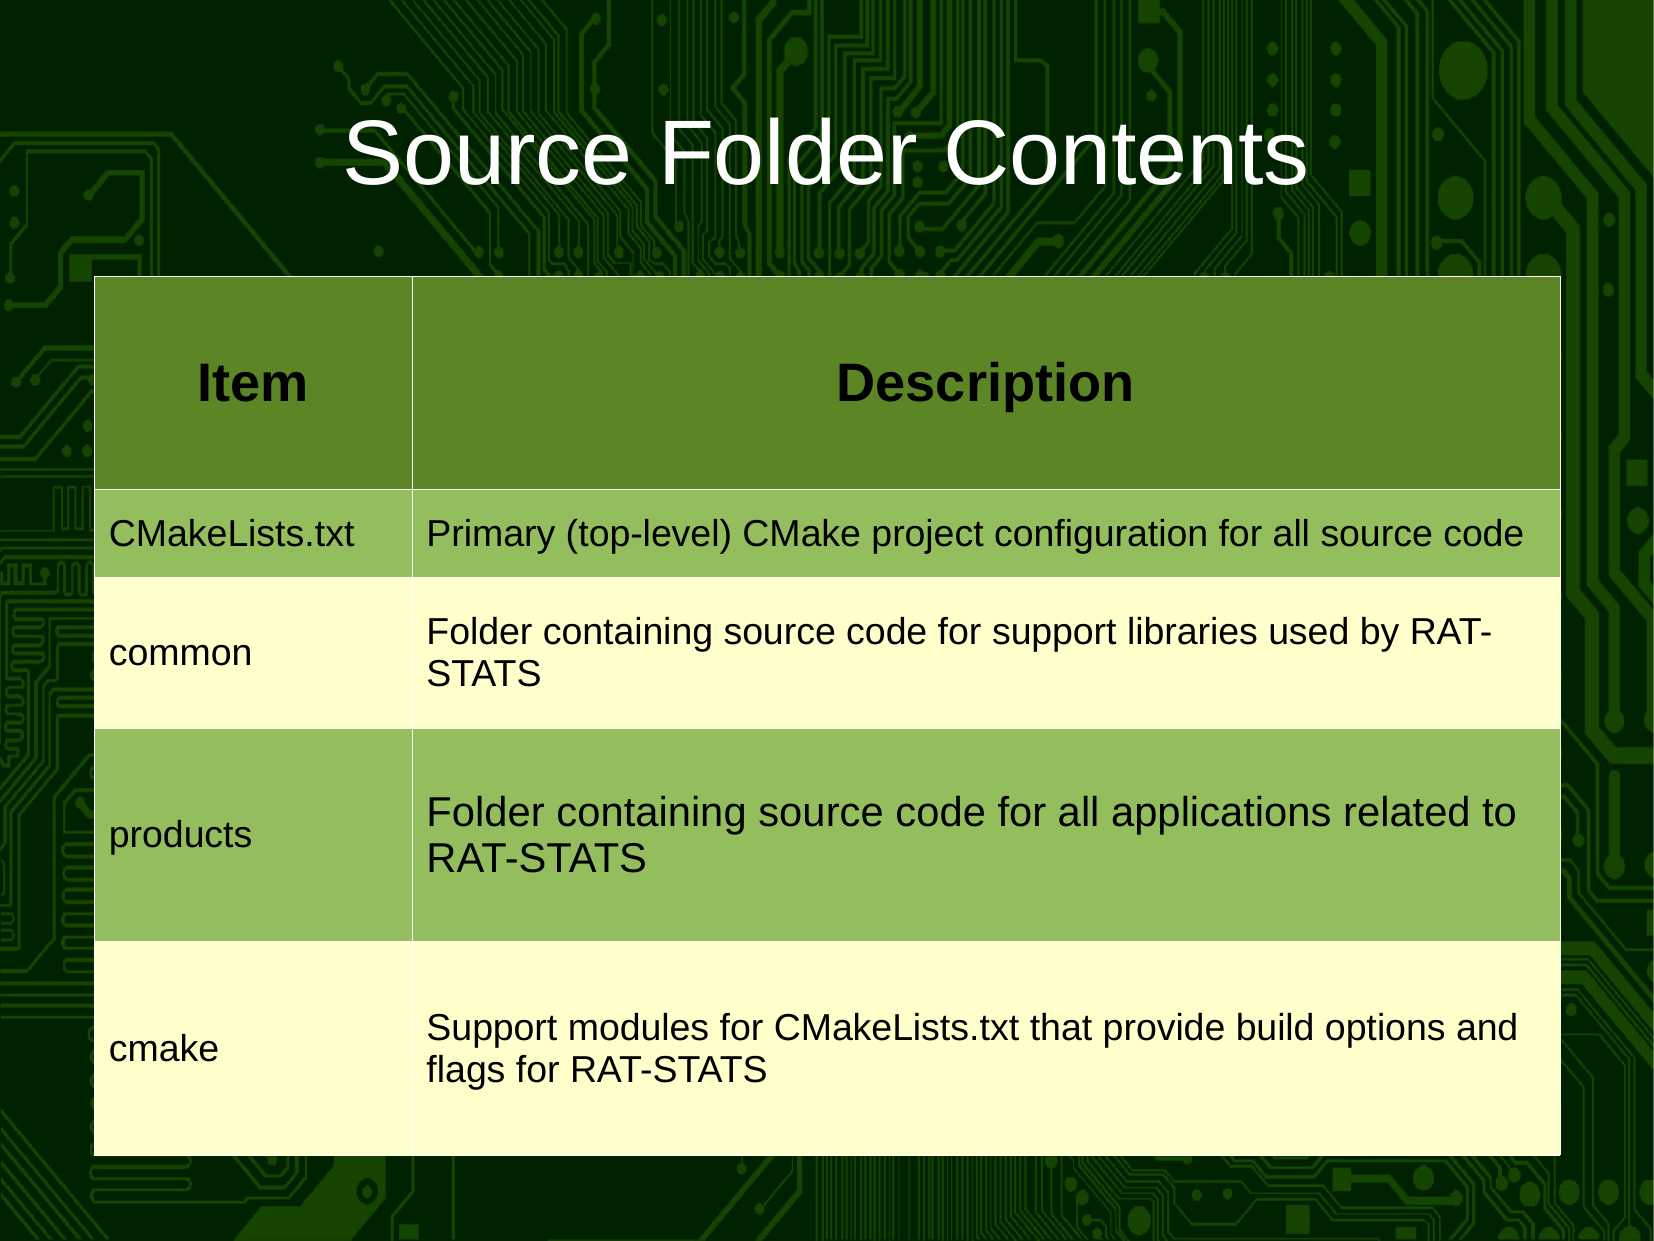

# Source Folder Contents
| Item | Description |
| --- | --- |
| CMakeLists.txt | Primary (top-level) CMake project configuration for all source code |
| common | Folder containing source code for support libraries used by RAT-STATS |
| products | Folder containing source code for all applications related to RAT-STATS |
| cmake | Support modules for CMakeLists.txt that provide build options and flags for RAT-STATS |